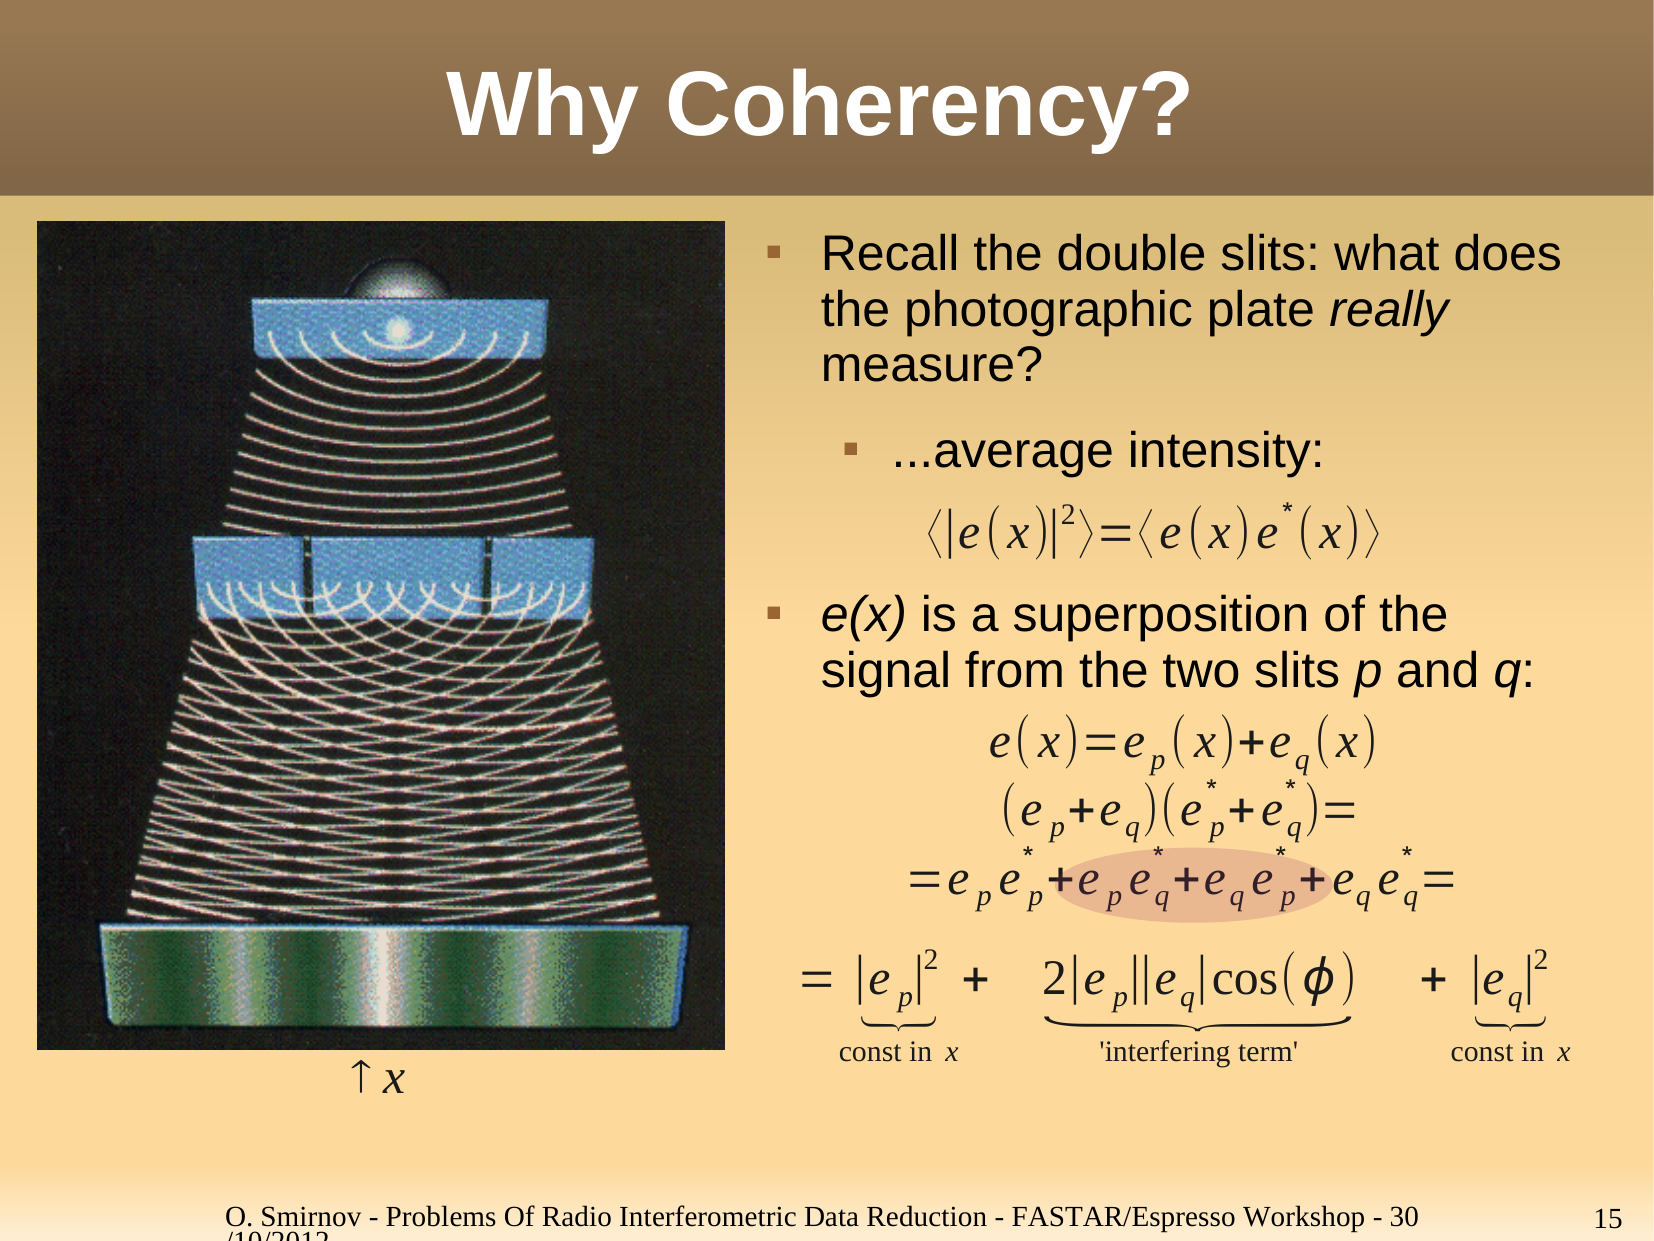

# Why Coherency?
Recall the double slits: what does the photographic plate really measure?
...average intensity:
e(x) is a superposition of the signal from the two slits p and q:
O. Smirnov - Problems Of Radio Interferometric Data Reduction - FASTAR/Espresso Workshop - 30/10/2012
15